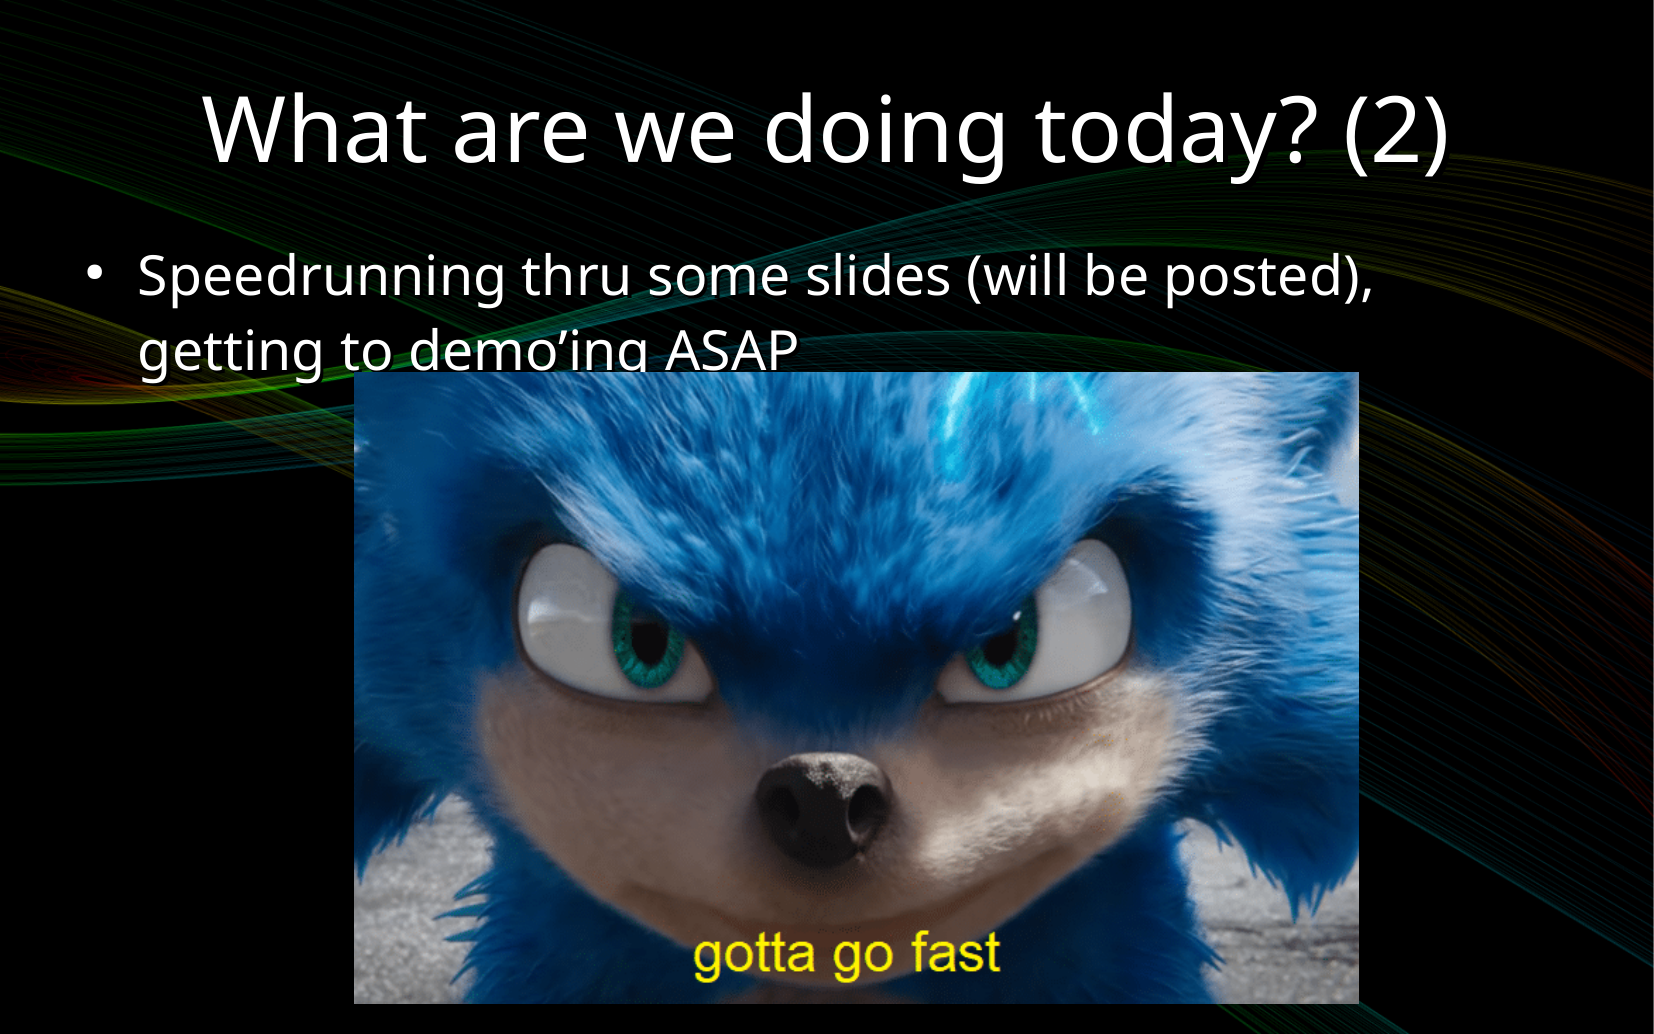

# What are we doing today? (2)
Speedrunning thru some slides (will be posted), getting to demo’ing ASAP